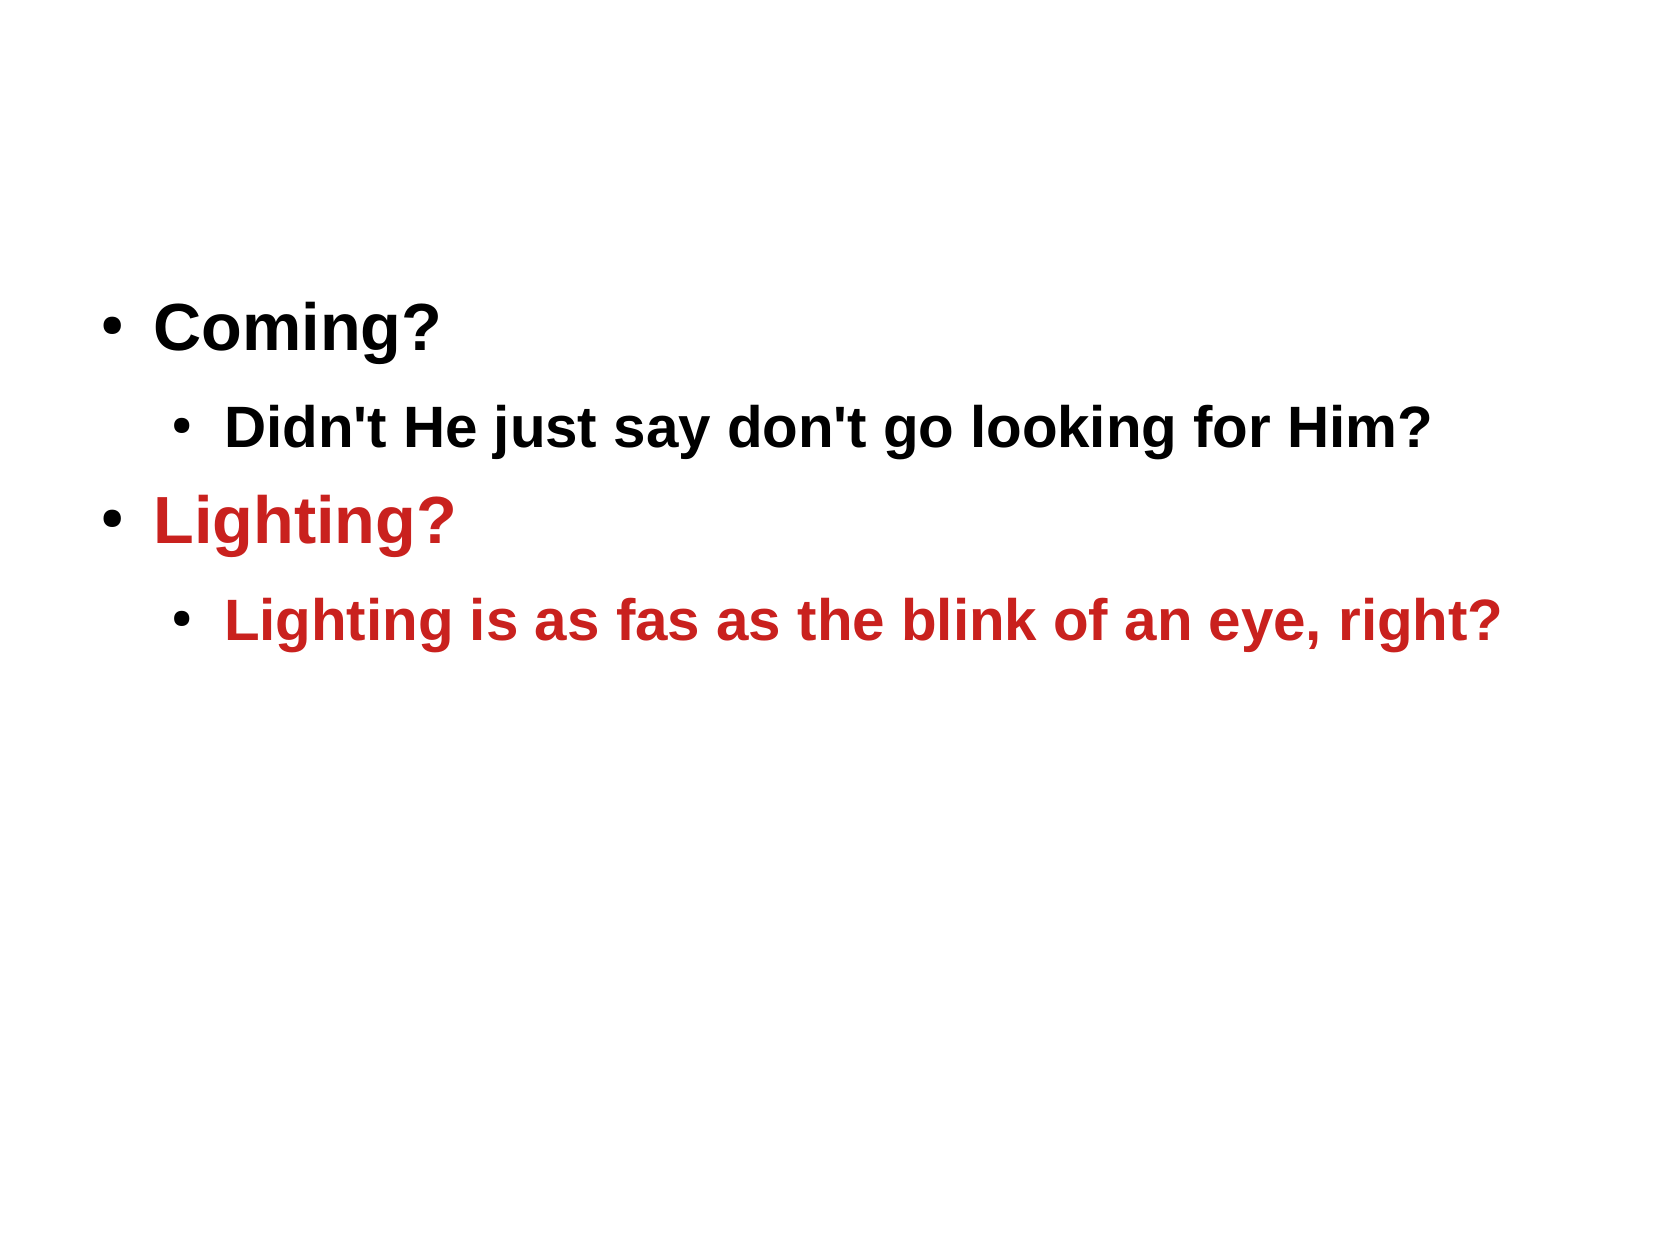

#
Coming?
Didn't He just say don't go looking for Him?
Lighting?
Lighting is as fas as the blink of an eye, right?